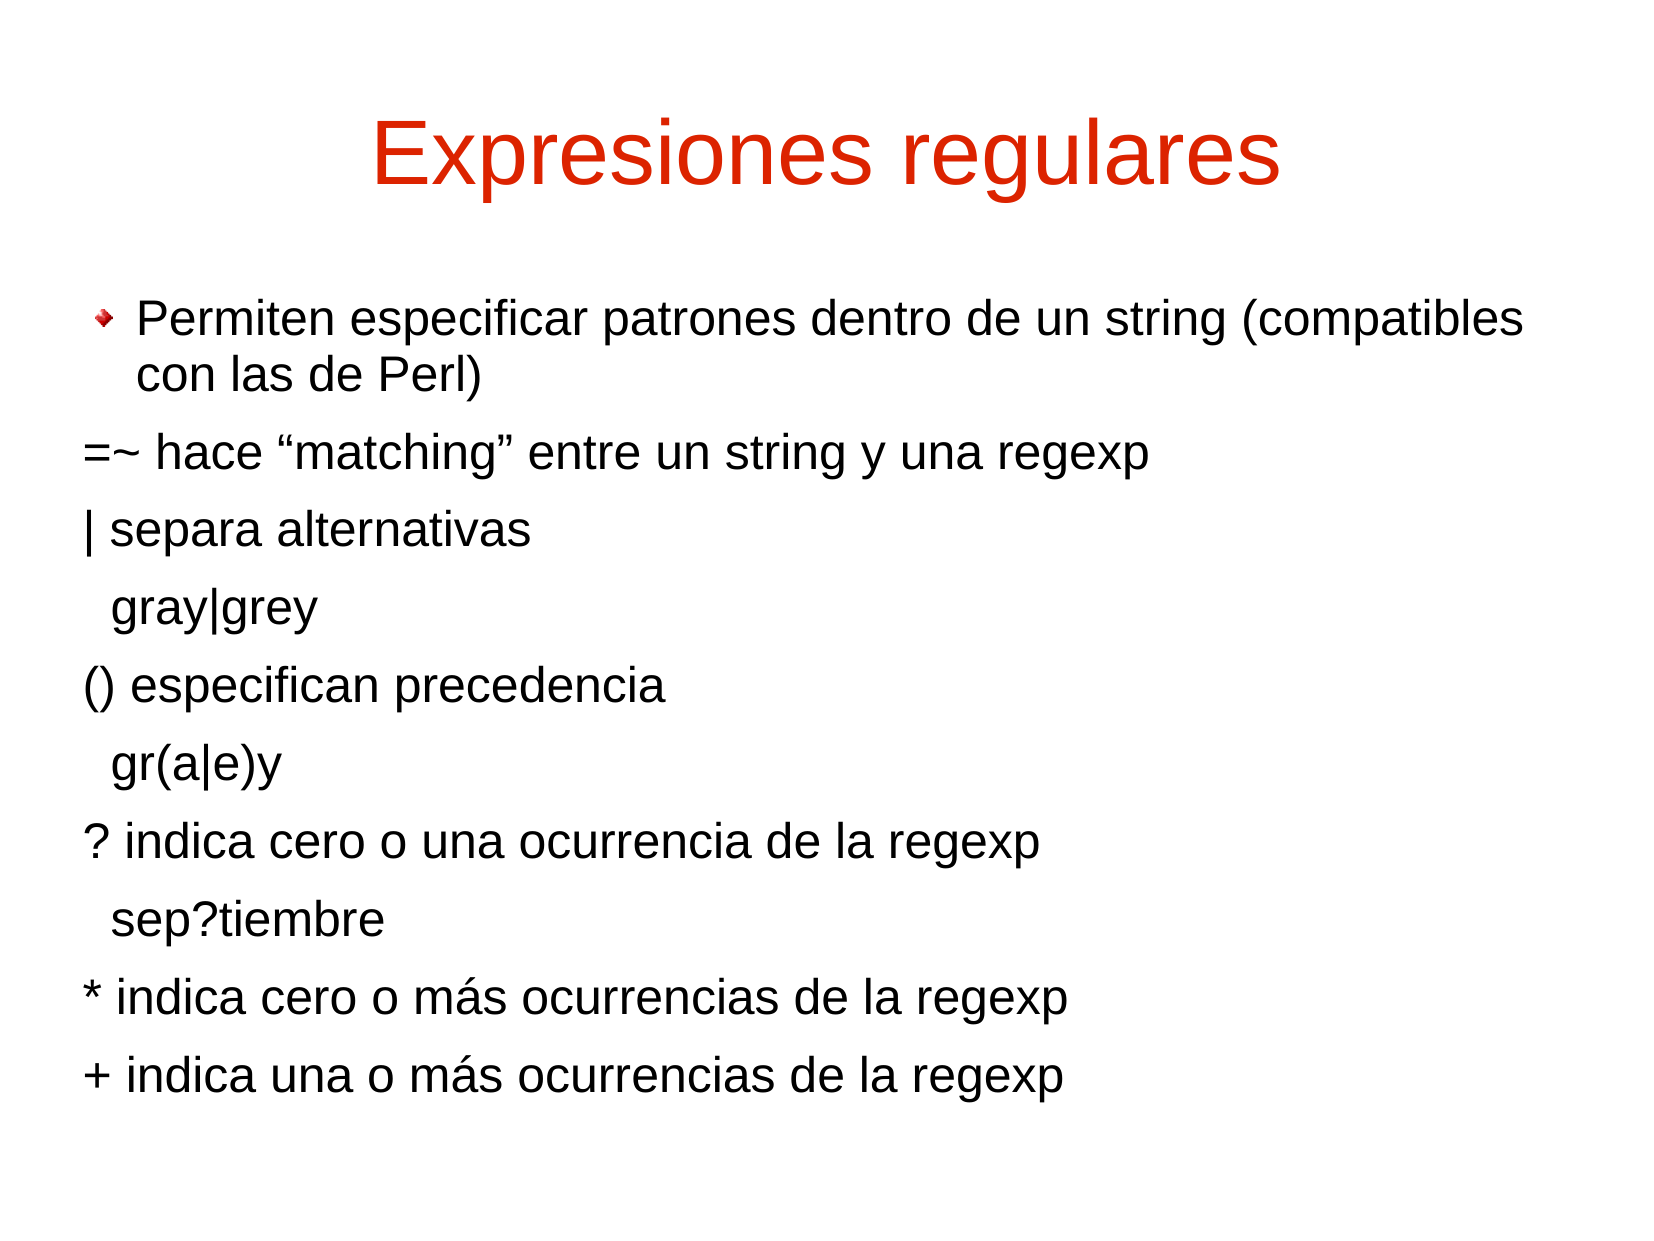

# Expresiones regulares
Permiten especificar patrones dentro de un string (compatibles con las de Perl)
=~ hace “matching” entre un string y una regexp
| separa alternativas
 gray|grey
() especifican precedencia
 gr(a|e)y
? indica cero o una ocurrencia de la regexp
 sep?tiembre
* indica cero o más ocurrencias de la regexp
+ indica una o más ocurrencias de la regexp